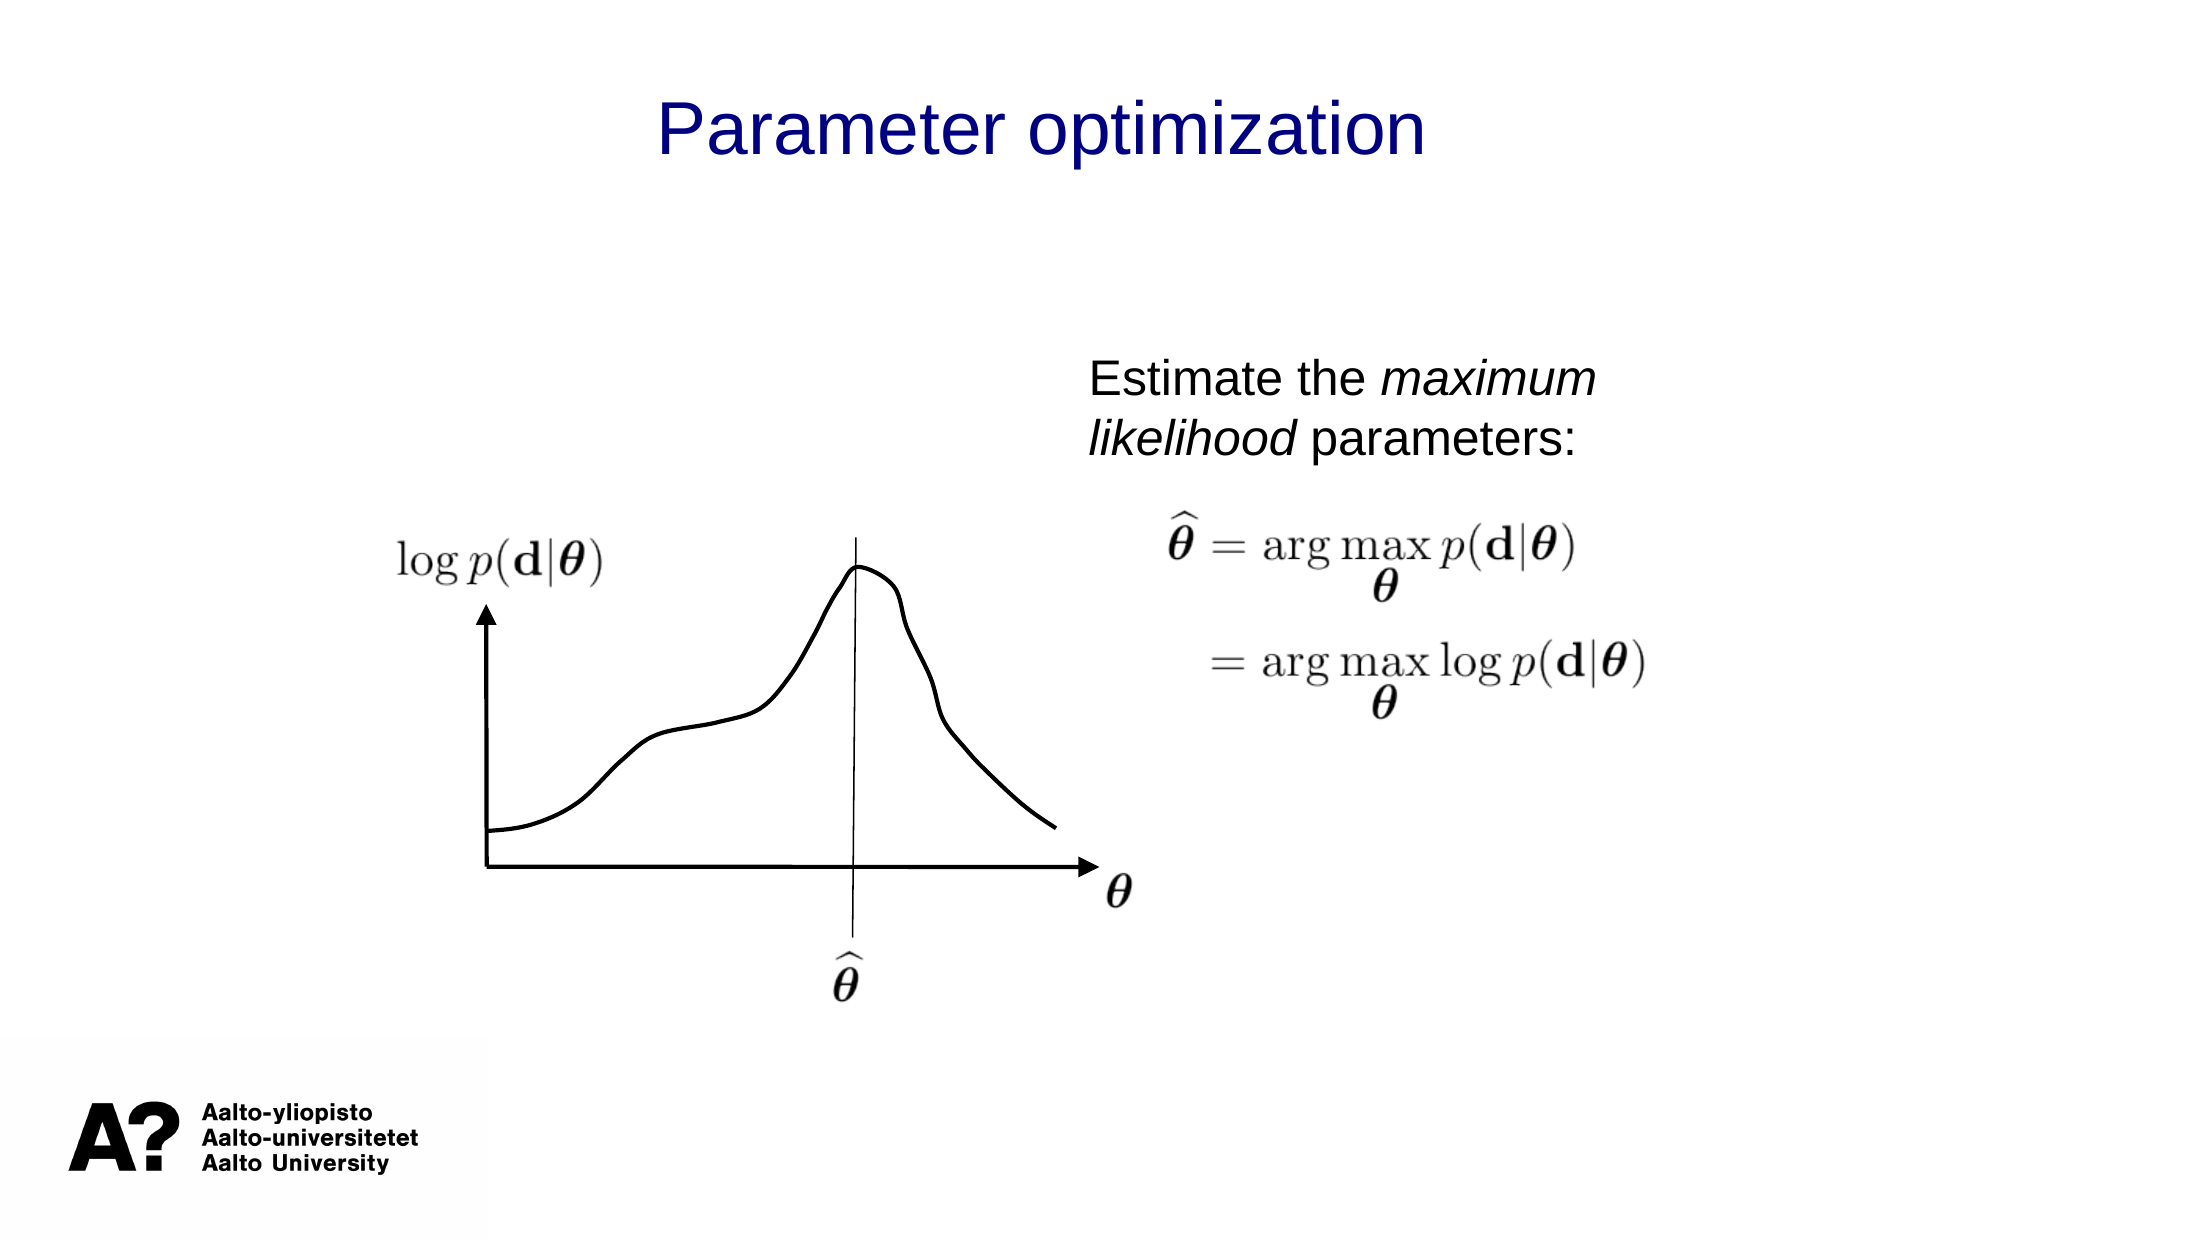

# Parameter optimization
Estimate the maximum likelihood parameters: